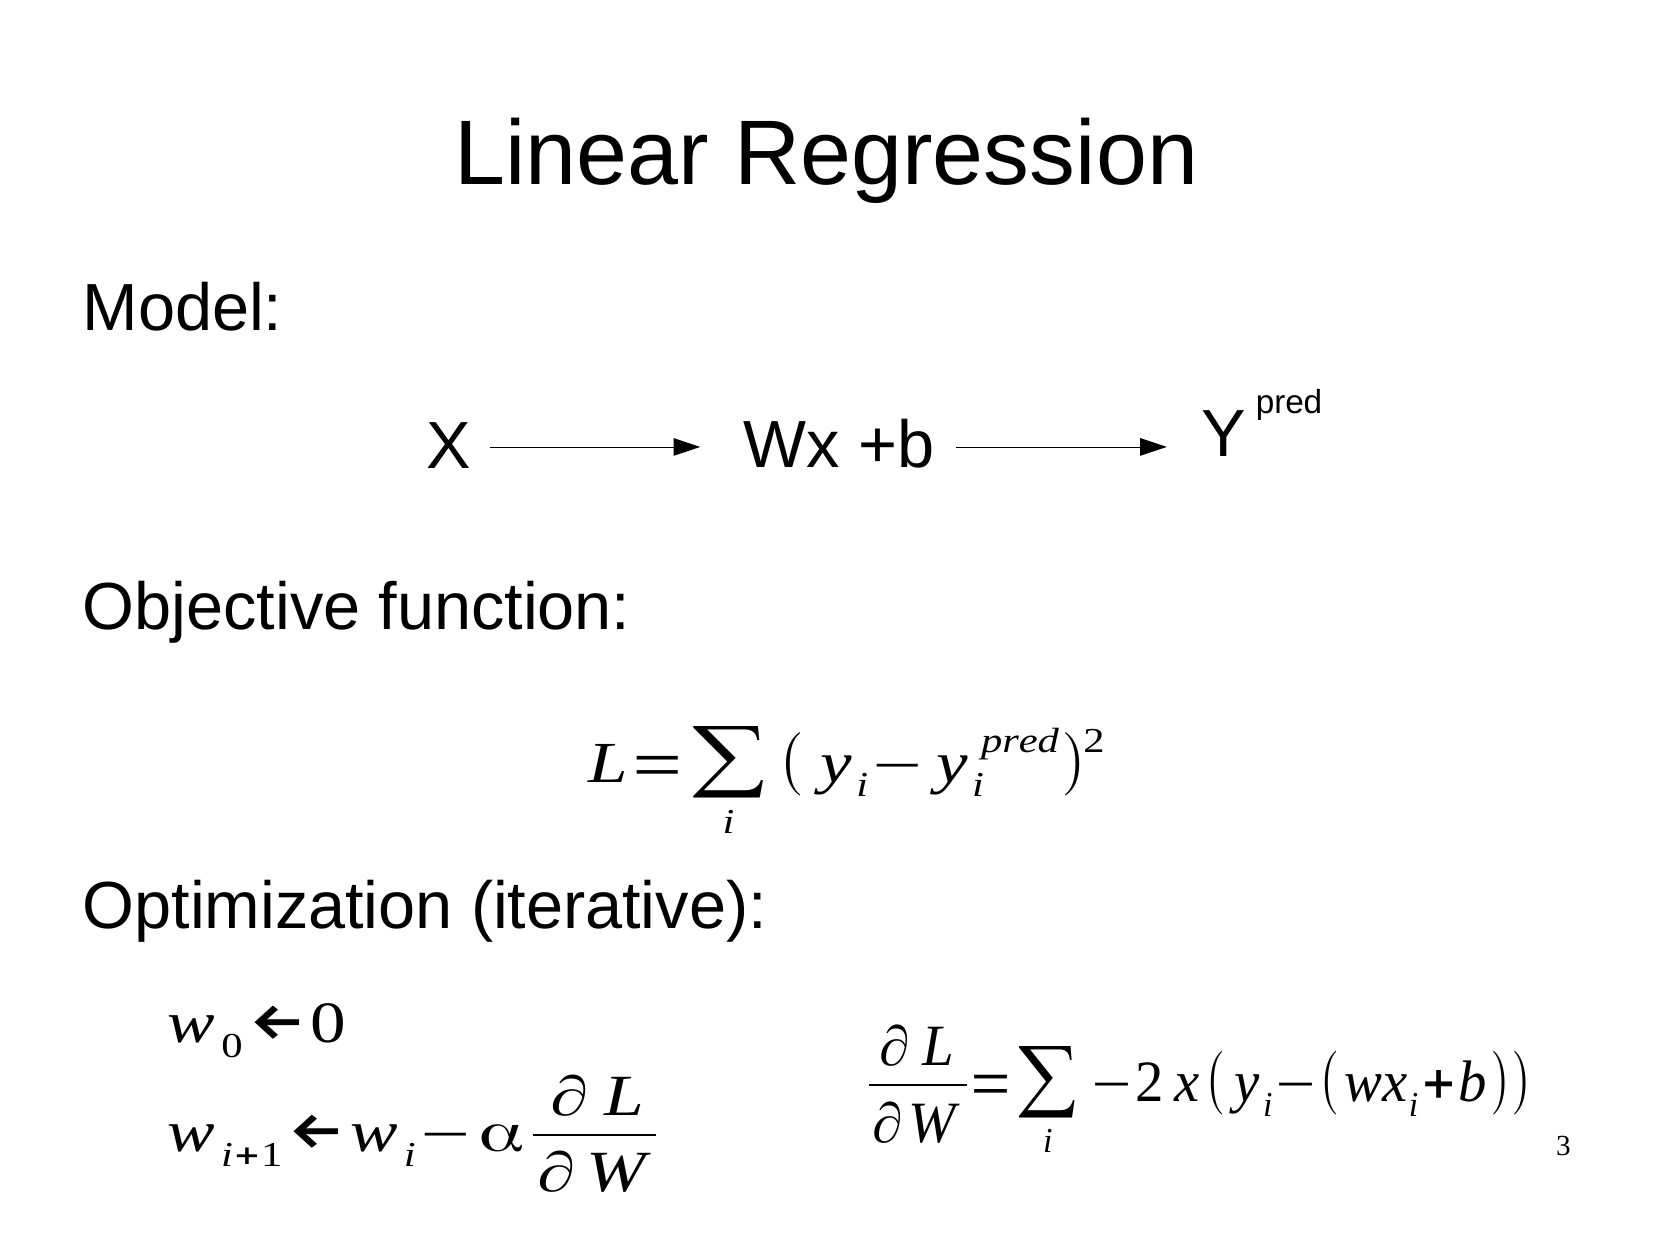

# Linear Regression
Model:
Objective function:
Optimization (iterative):
pred
Y
Wx +b
X
3